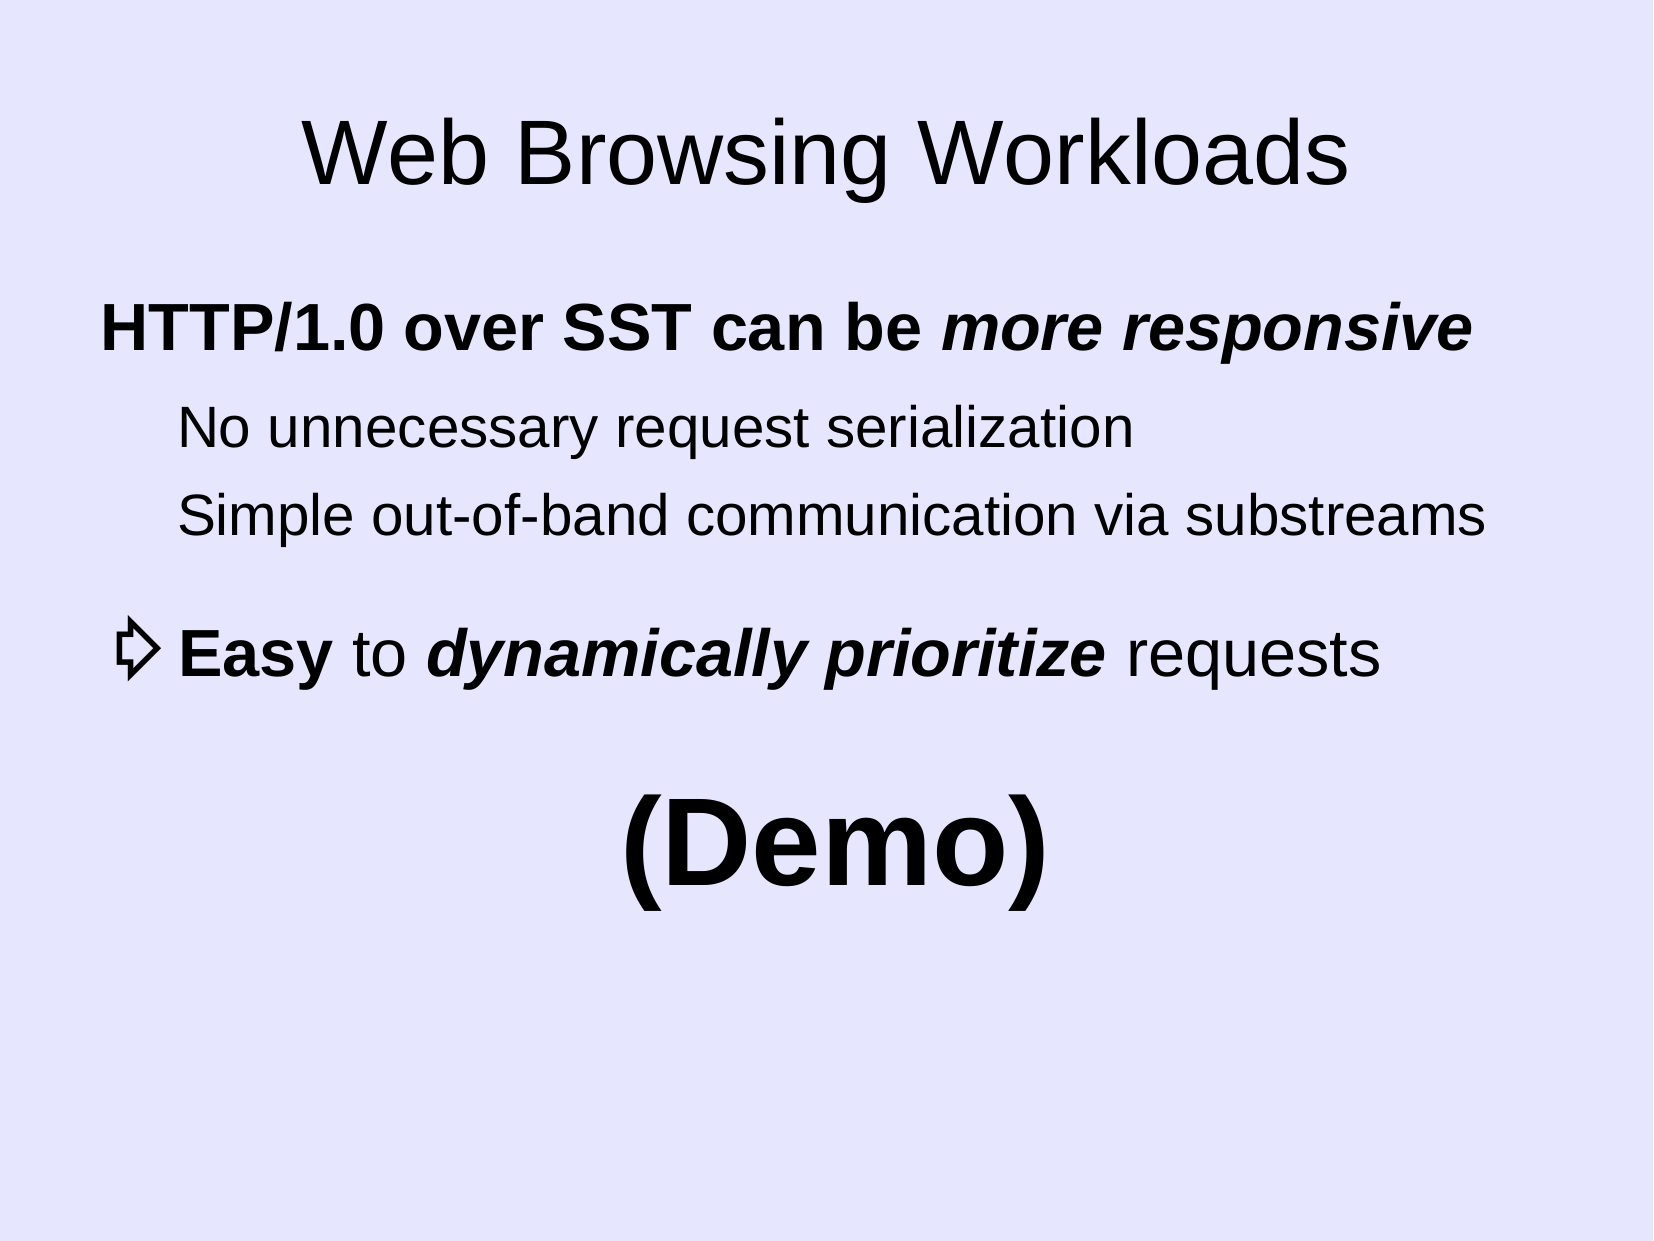

# Web Browsing Workloads
HTTP/1.0 over SST can be more responsive
No unnecessary request serialization
Simple out-of-band communication via substreams
⇨Easy to dynamically prioritize requests
(Demo)